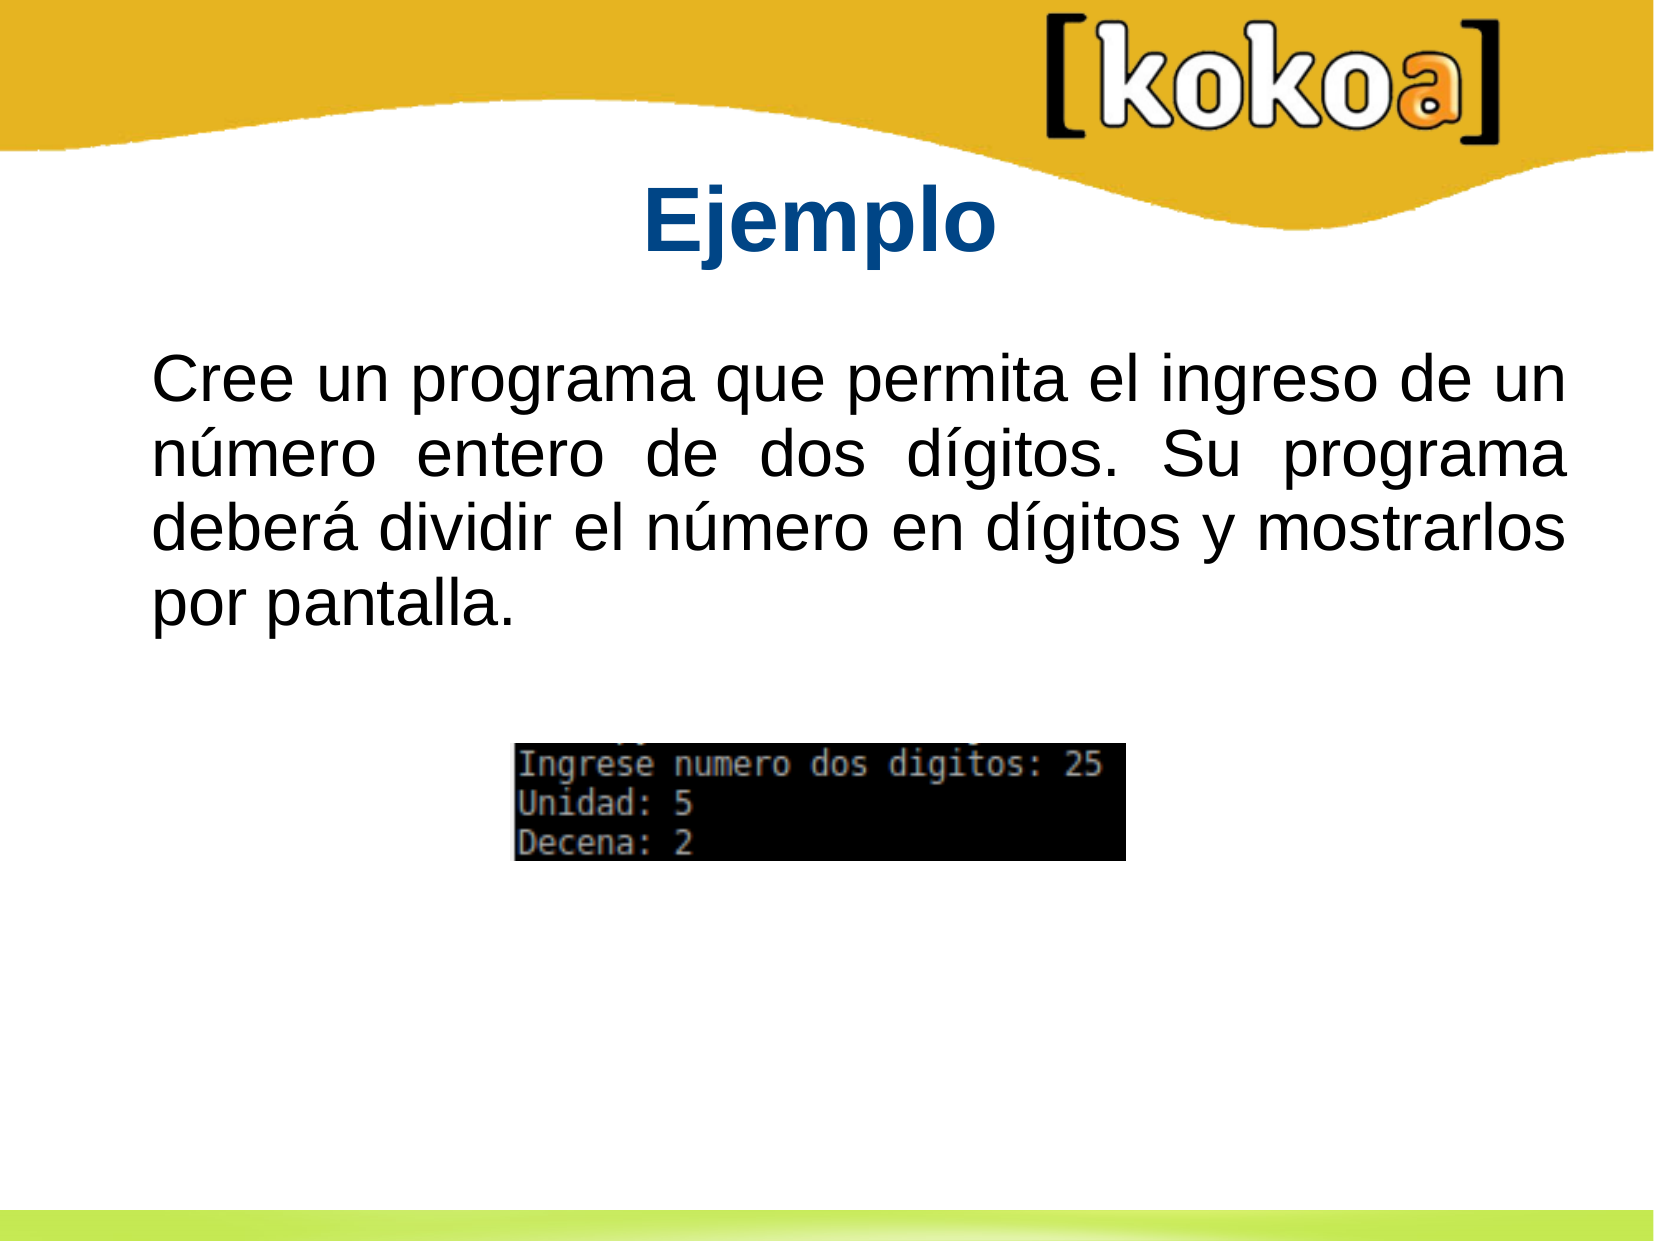

# Ejemplo
Cree un programa que permita el ingreso de un número entero de dos dígitos. Su programa deberá dividir el número en dígitos y mostrarlos por pantalla.